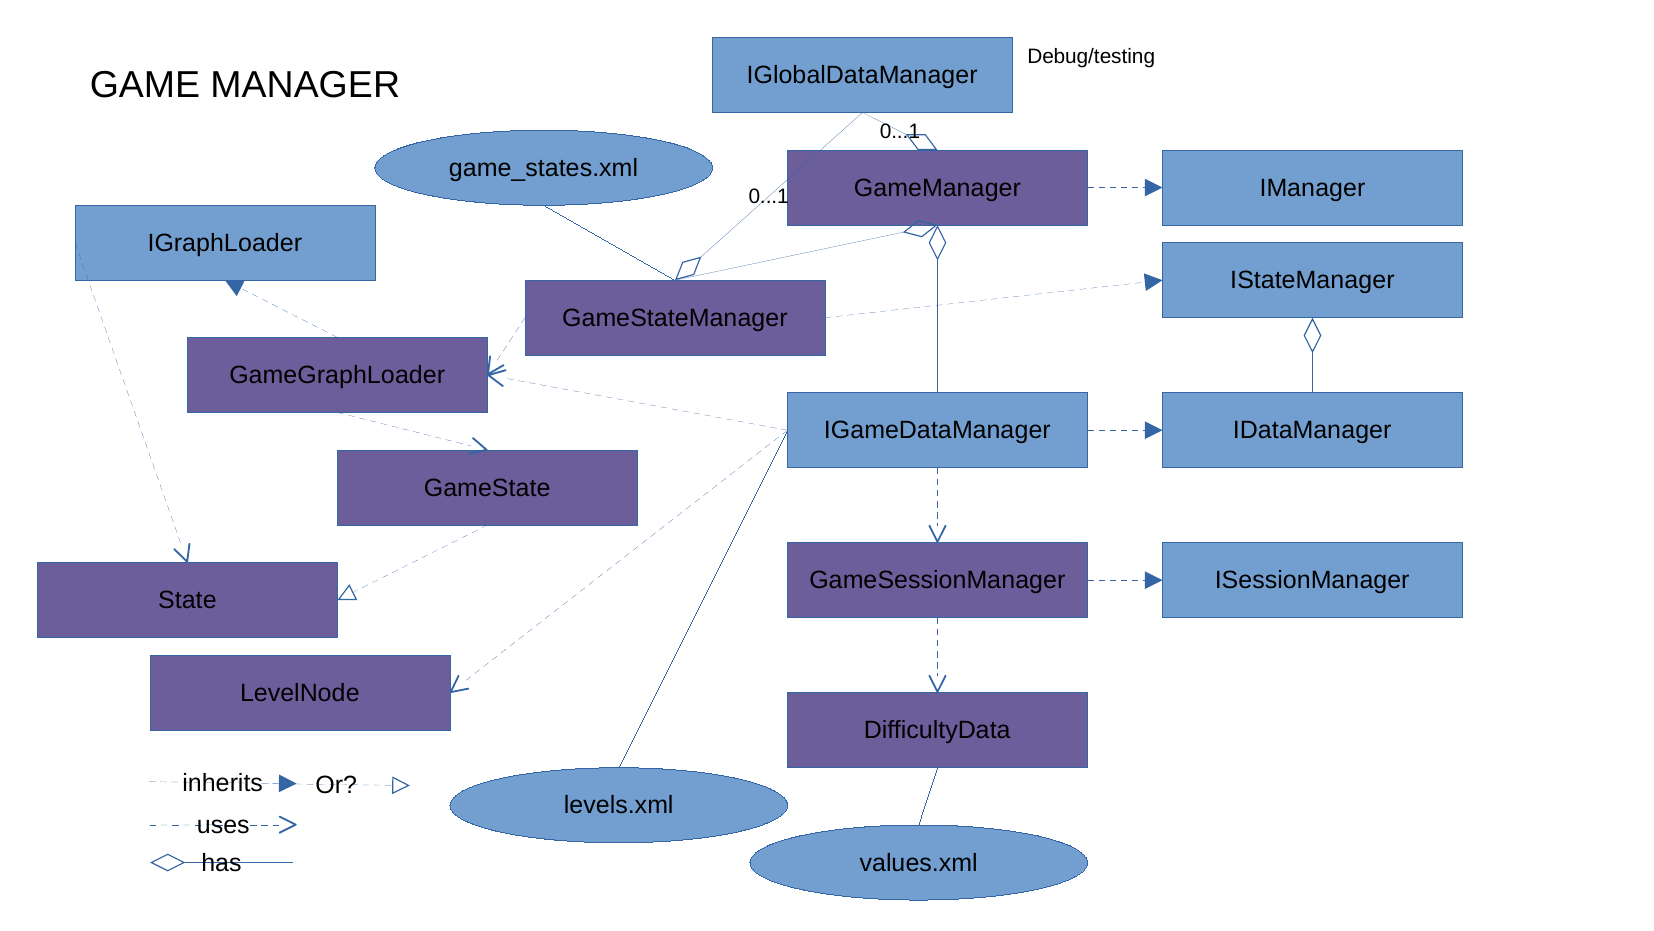

IGlobalDataManager
Debug/testing
GAME MANAGER
game_states.xml
GameManager
IManager
IGraphLoader
IStateManager
GameStateManager
GameGraphLoader
IGameDataManager
IDataManager
GameState
GameSessionManager
ISessionManager
State
LevelNode
DifficultyData
levels.xml
values.xml